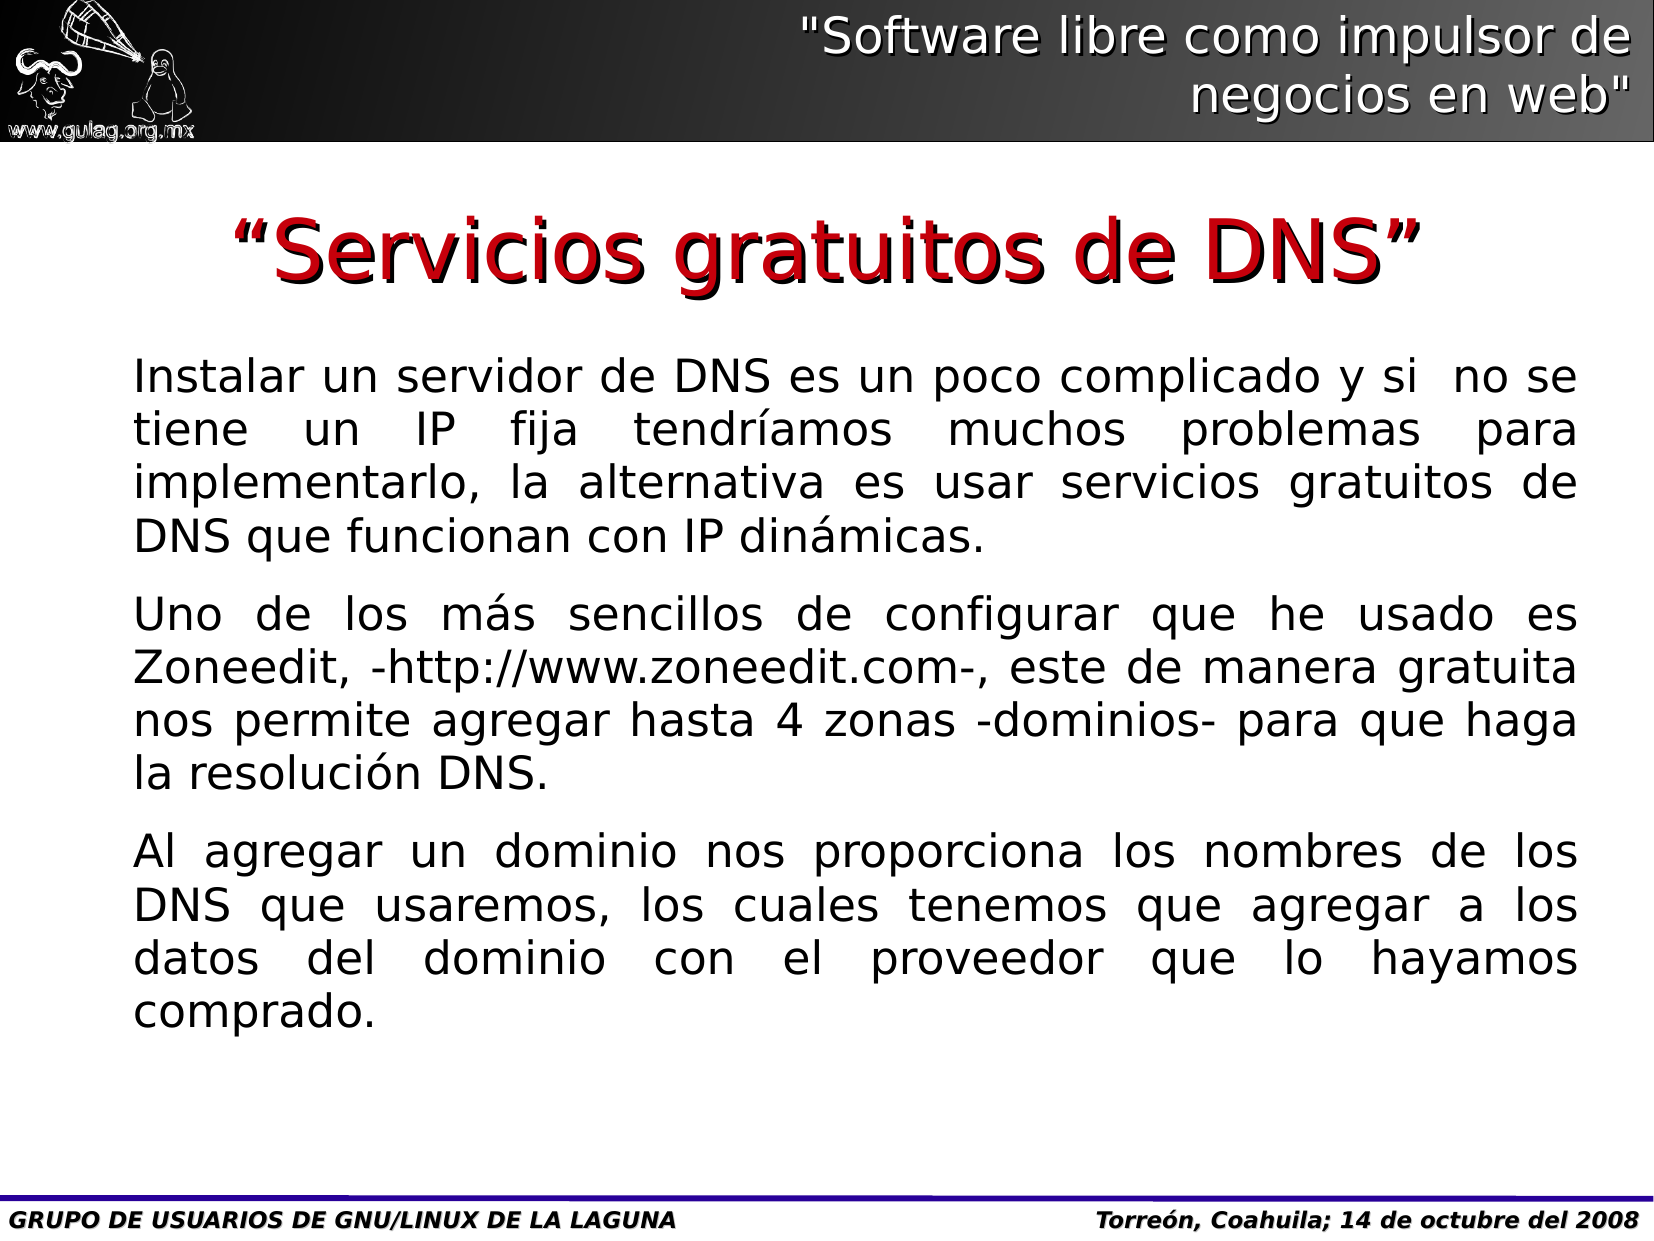

"Software libre como impulsor de negocios en web"
GRUPO DE USUARIOS DE GNU/LINUX DE LA LAGUNA
Torreón, Coahuila; 14 de octubre del 2008
“Servicios gratuitos de DNS”
Instalar un servidor de DNS es un poco complicado y si no se tiene un IP fija tendríamos muchos problemas para implementarlo, la alternativa es usar servicios gratuitos de DNS que funcionan con IP dinámicas.
Uno de los más sencillos de configurar que he usado es Zoneedit, -http://www.zoneedit.com-, este de manera gratuita nos permite agregar hasta 4 zonas -dominios- para que haga la resolución DNS.
Al agregar un dominio nos proporciona los nombres de los DNS que usaremos, los cuales tenemos que agregar a los datos del dominio con el proveedor que lo hayamos comprado.